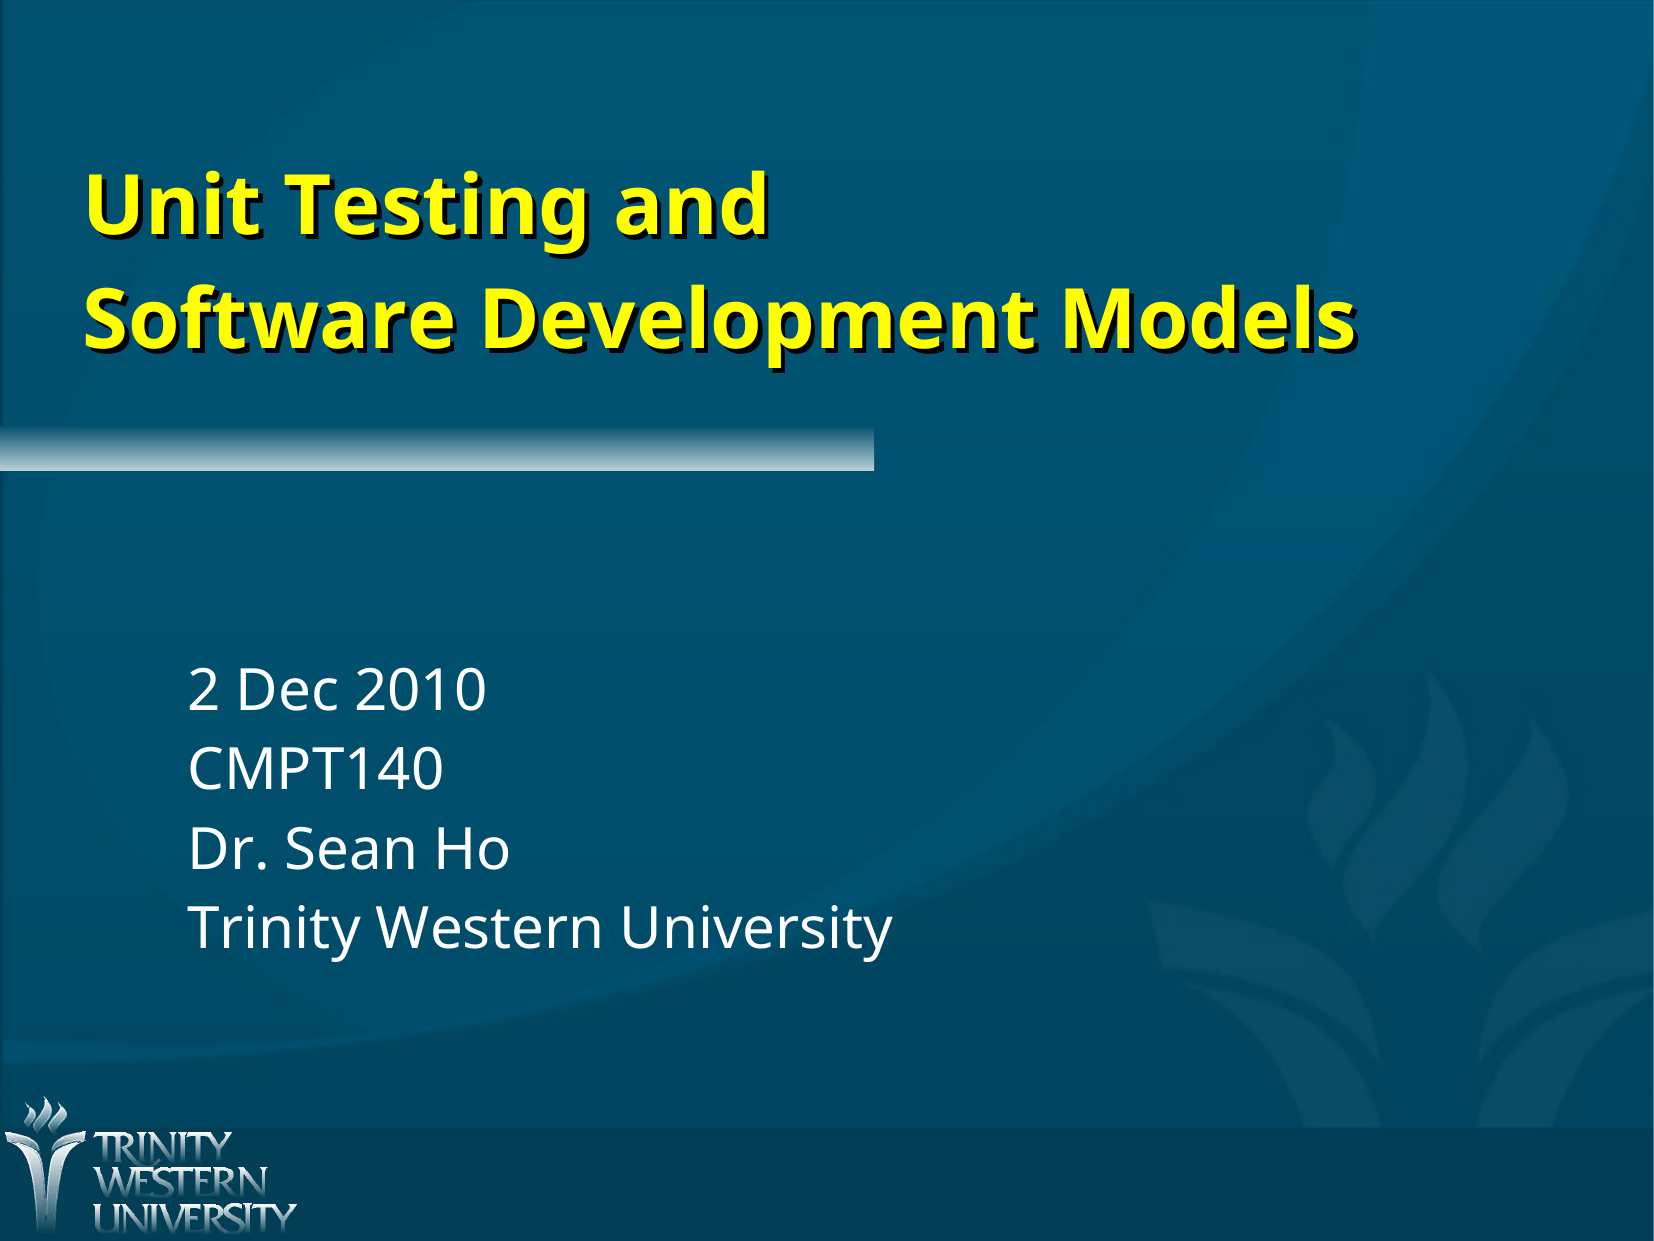

# Unit Testing and Software Development Models
2 Dec 2010
CMPT140
Dr. Sean Ho
Trinity Western University